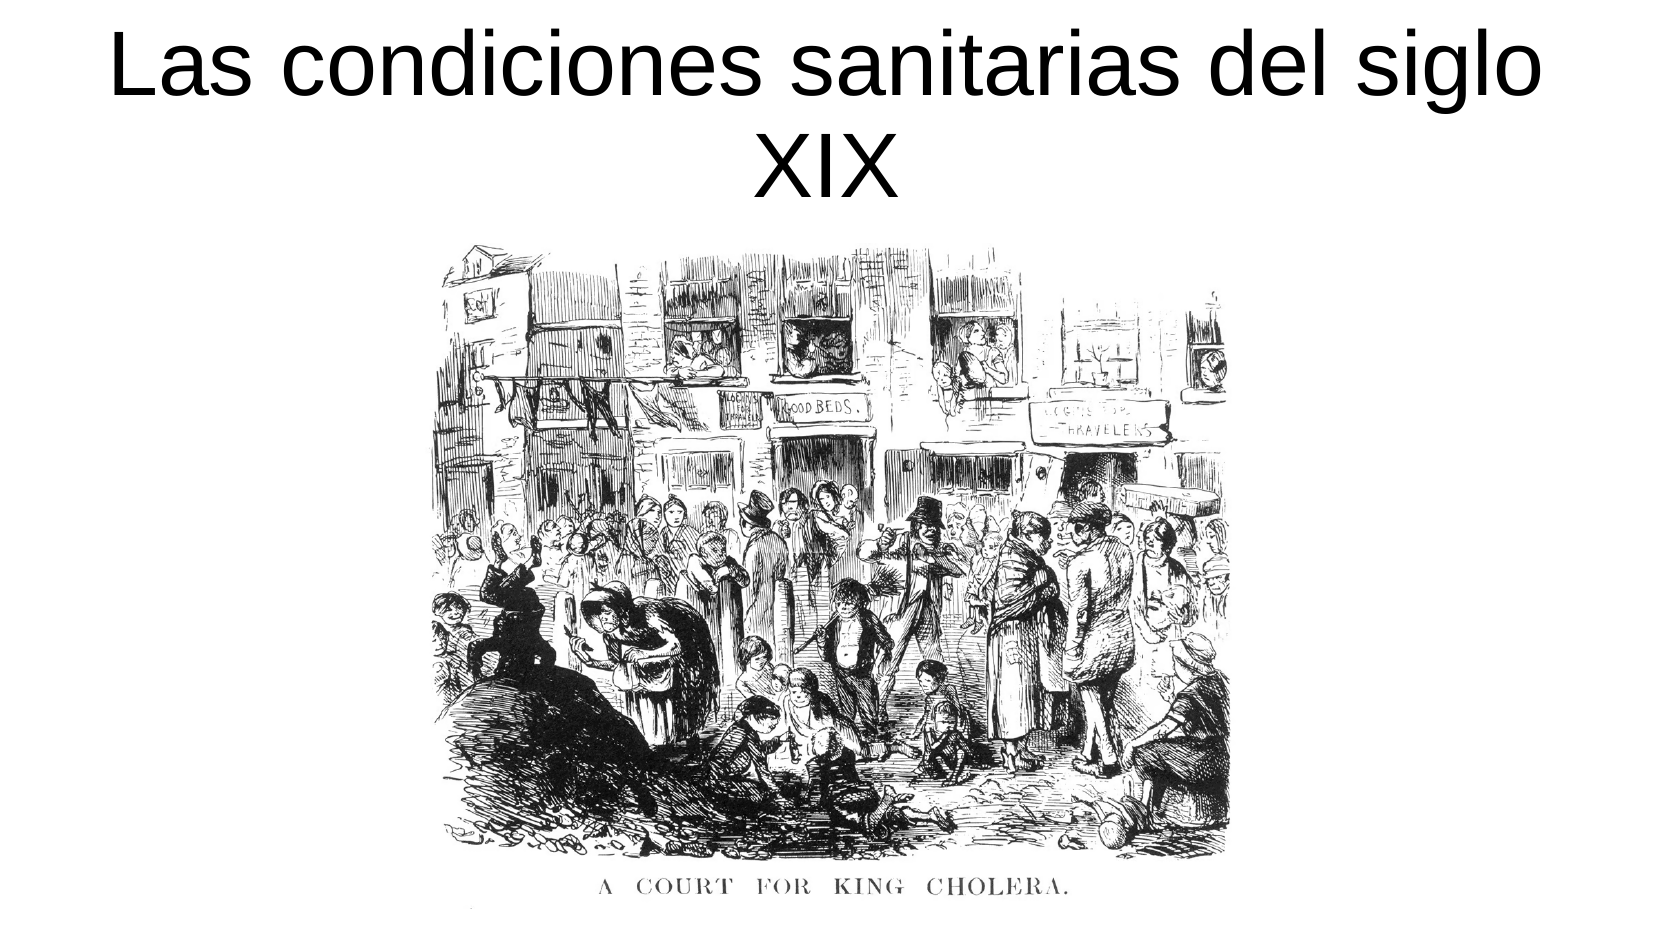

# Las condiciones sanitarias del siglo XIX